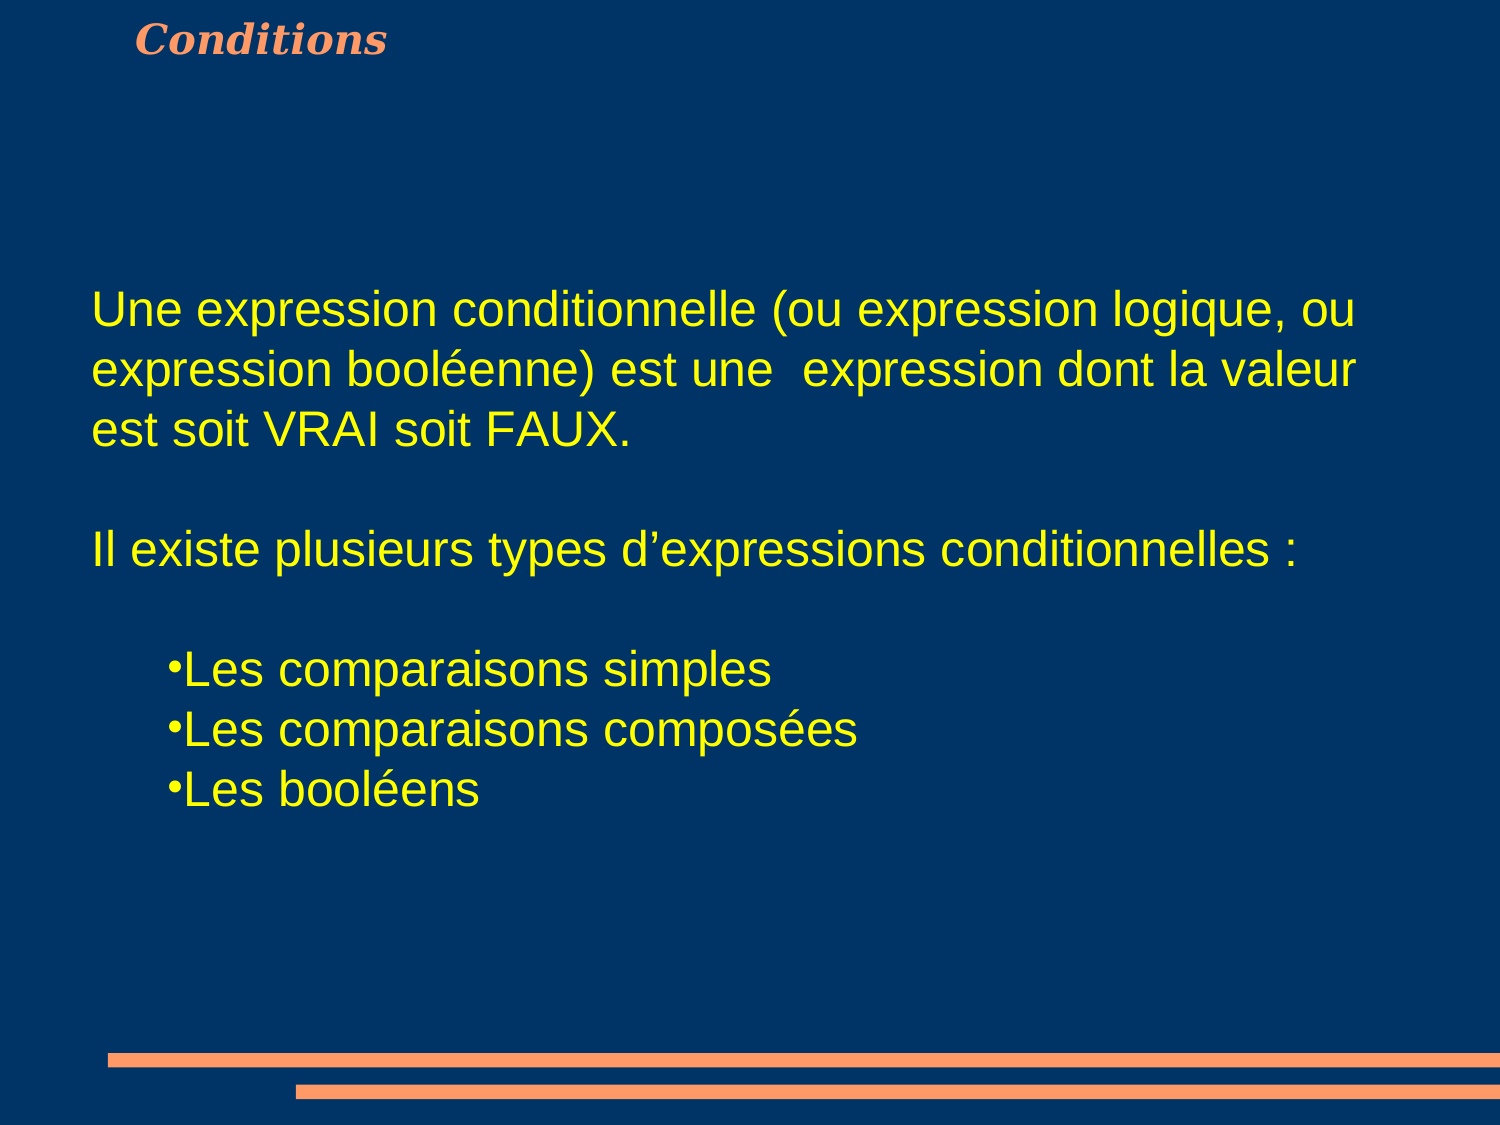

# Conditions
Une expression conditionnelle (ou expression logique, ou expression booléenne) est une expression dont la valeur est soit VRAI soit FAUX.
Il existe plusieurs types d’expressions conditionnelles :
Les comparaisons simples
Les comparaisons composées
Les booléens